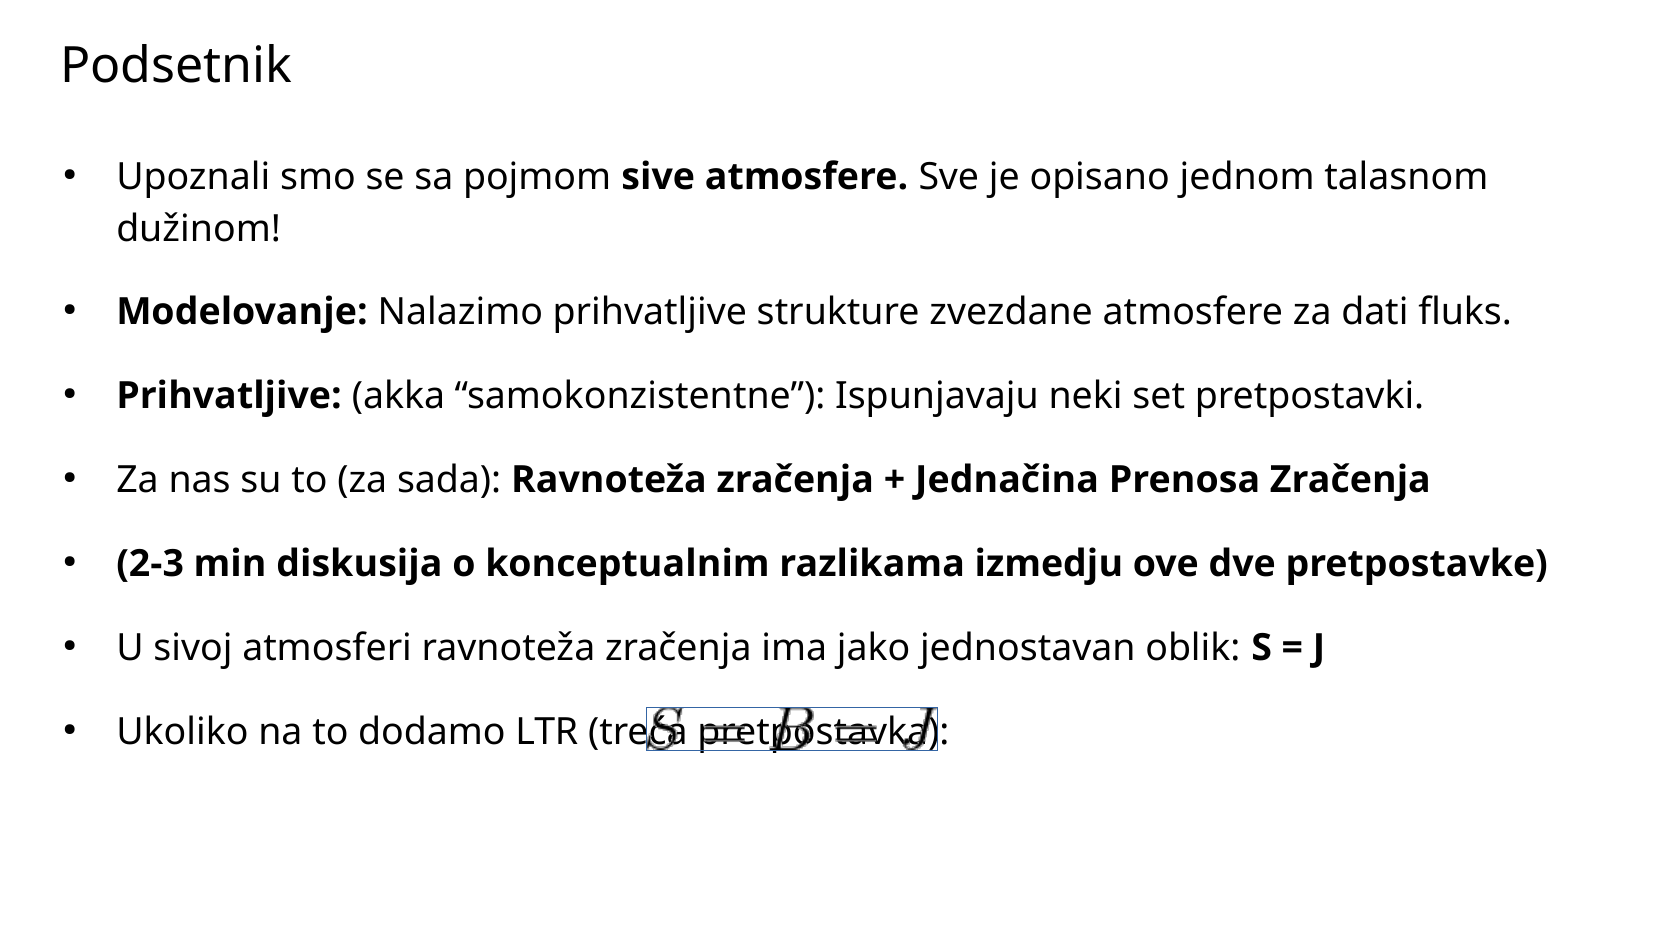

# Podsetnik
Upoznali smo se sa pojmom sive atmosfere. Sve je opisano jednom talasnom dužinom!
Modelovanje: Nalazimo prihvatljive strukture zvezdane atmosfere za dati fluks.
Prihvatljive: (akka “samokonzistentne”): Ispunjavaju neki set pretpostavki.
Za nas su to (za sada): Ravnoteža zračenja + Jednačina Prenosa Zračenja
(2-3 min diskusija o konceptualnim razlikama izmedju ove dve pretpostavke)
U sivoj atmosferi ravnoteža zračenja ima jako jednostavan oblik: S = J
Ukoliko na to dodamo LTR (treća pretpostavka):